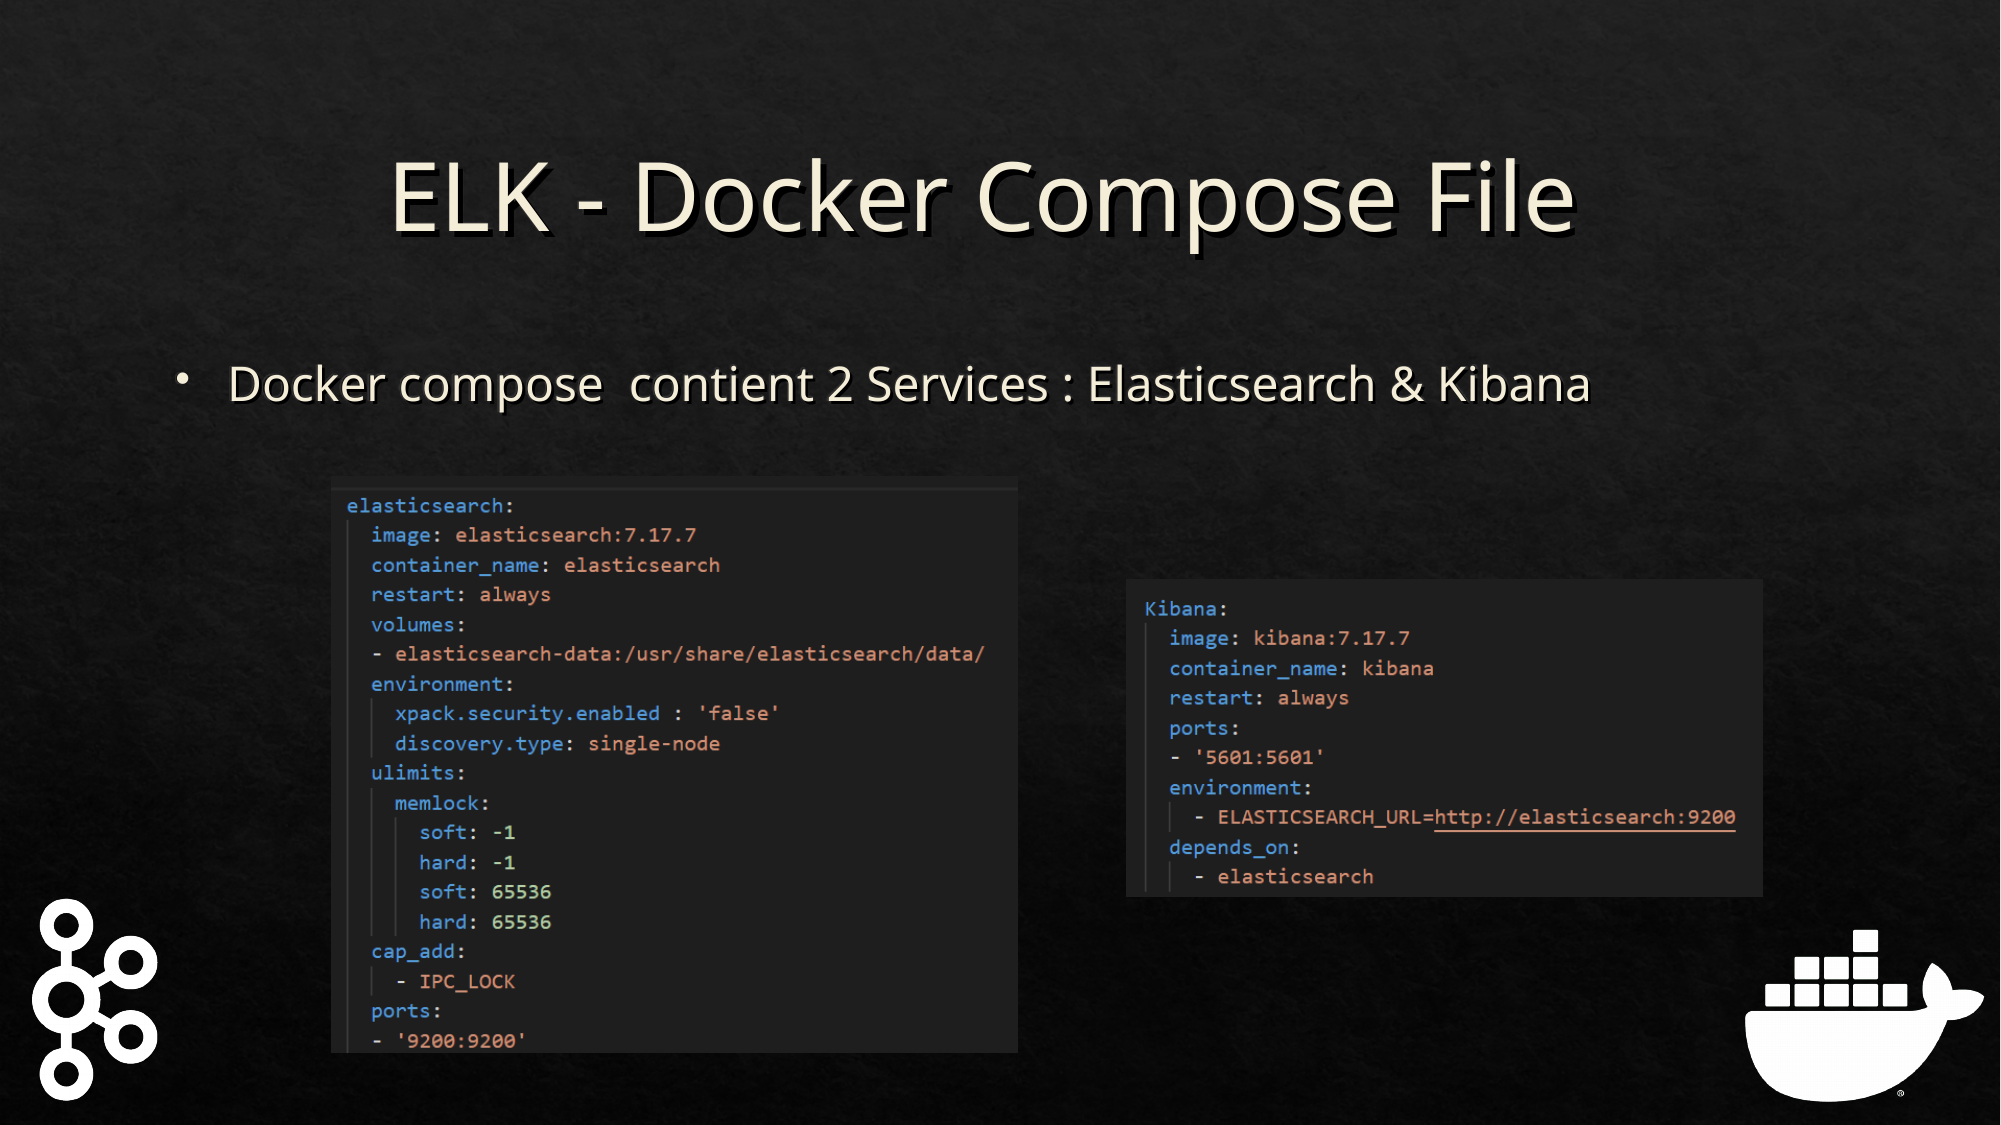

# ELK - Docker Compose File
Docker compose contient 2 Services : Elasticsearch & Kibana